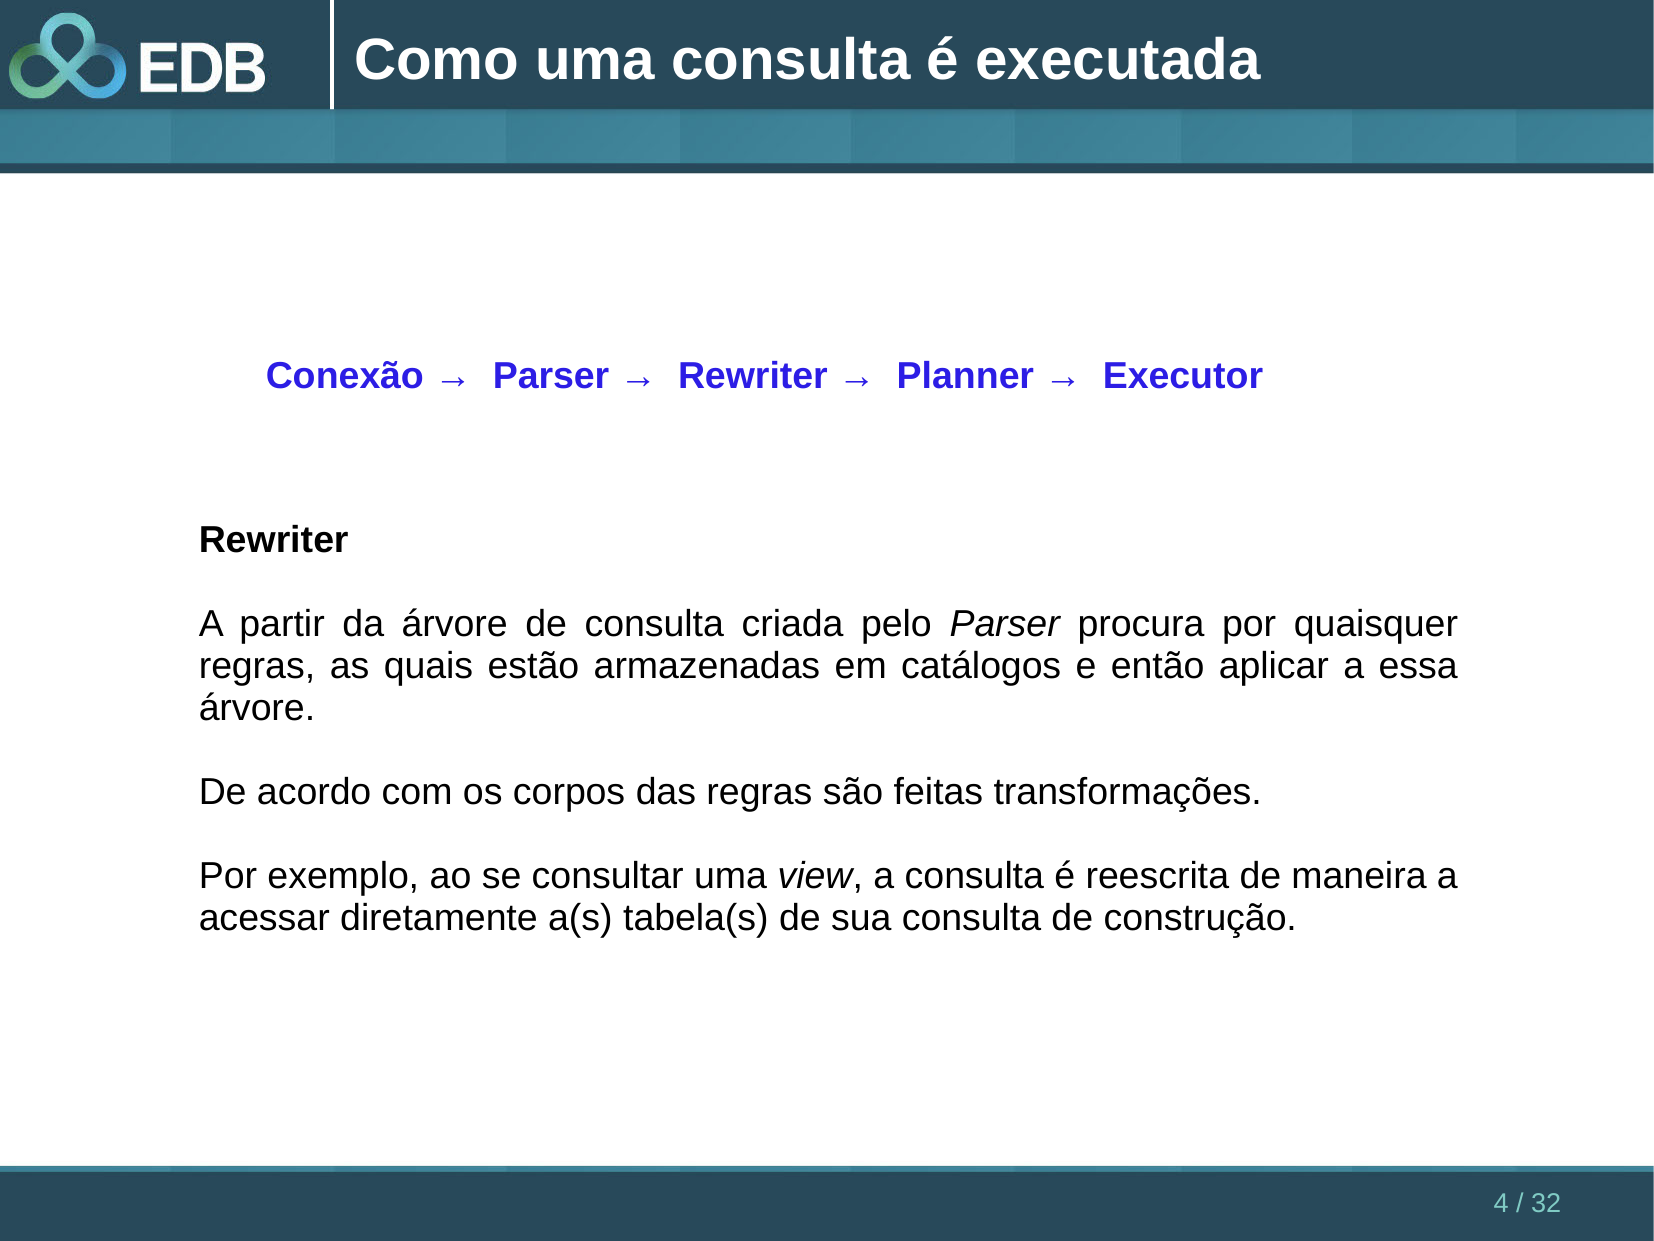

# Como uma consulta é executada
Conexão → Parser → Rewriter → Planner → Executor
Rewriter
A partir da árvore de consulta criada pelo Parser procura por quaisquer regras, as quais estão armazenadas em catálogos e então aplicar a essa árvore.
De acordo com os corpos das regras são feitas transformações.
Por exemplo, ao se consultar uma view, a consulta é reescrita de maneira a acessar diretamente a(s) tabela(s) de sua consulta de construção.